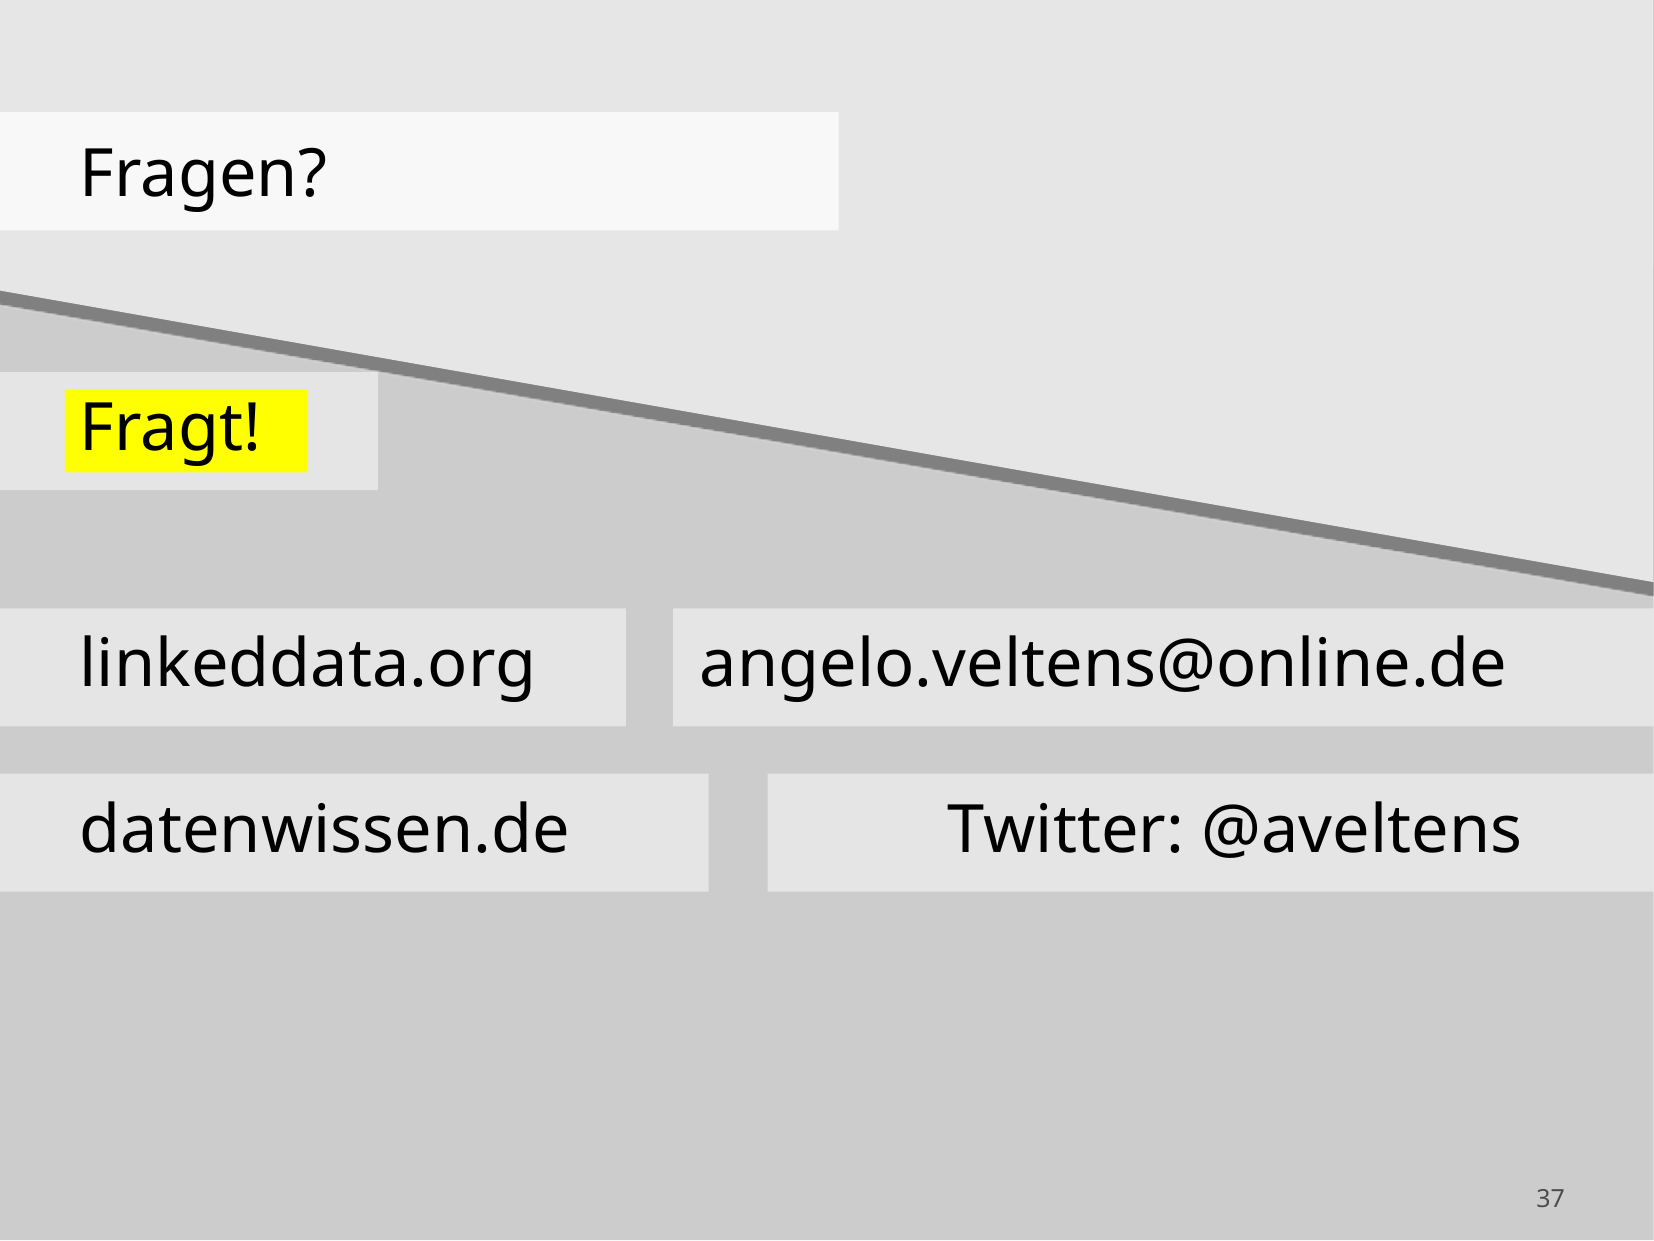

Fragen?
Fragt!
linkeddata.org
angelo.veltens@online.de
datenwissen.de
Twitter: @aveltens